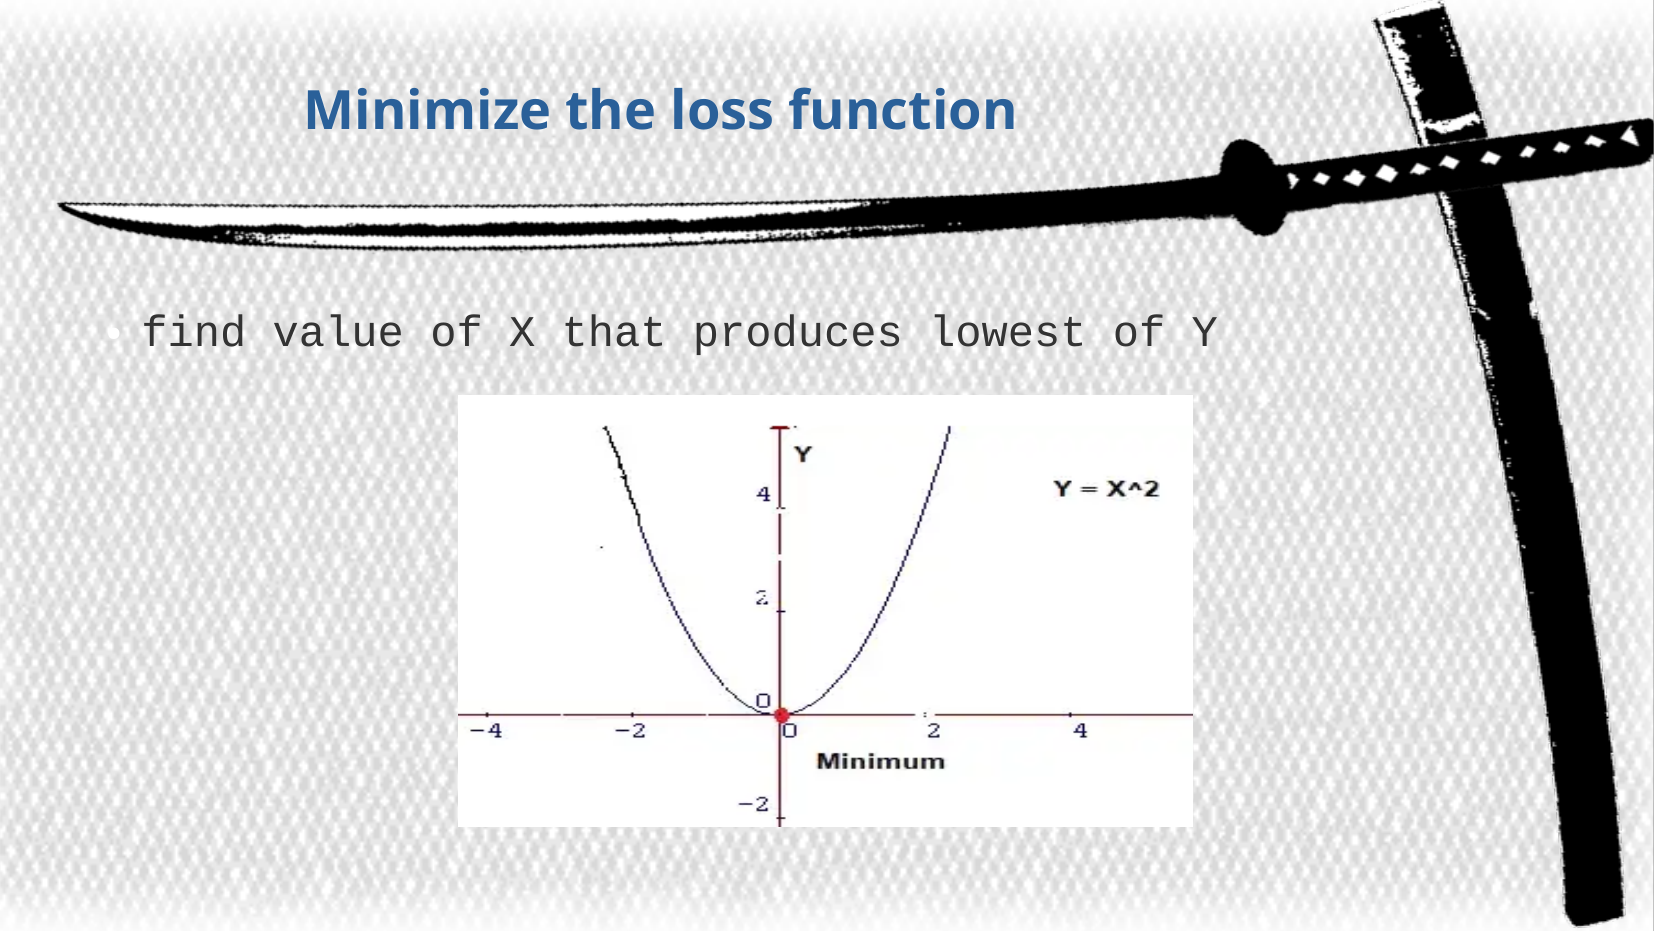

# Minimize the loss function
find value of X that produces lowest of Y